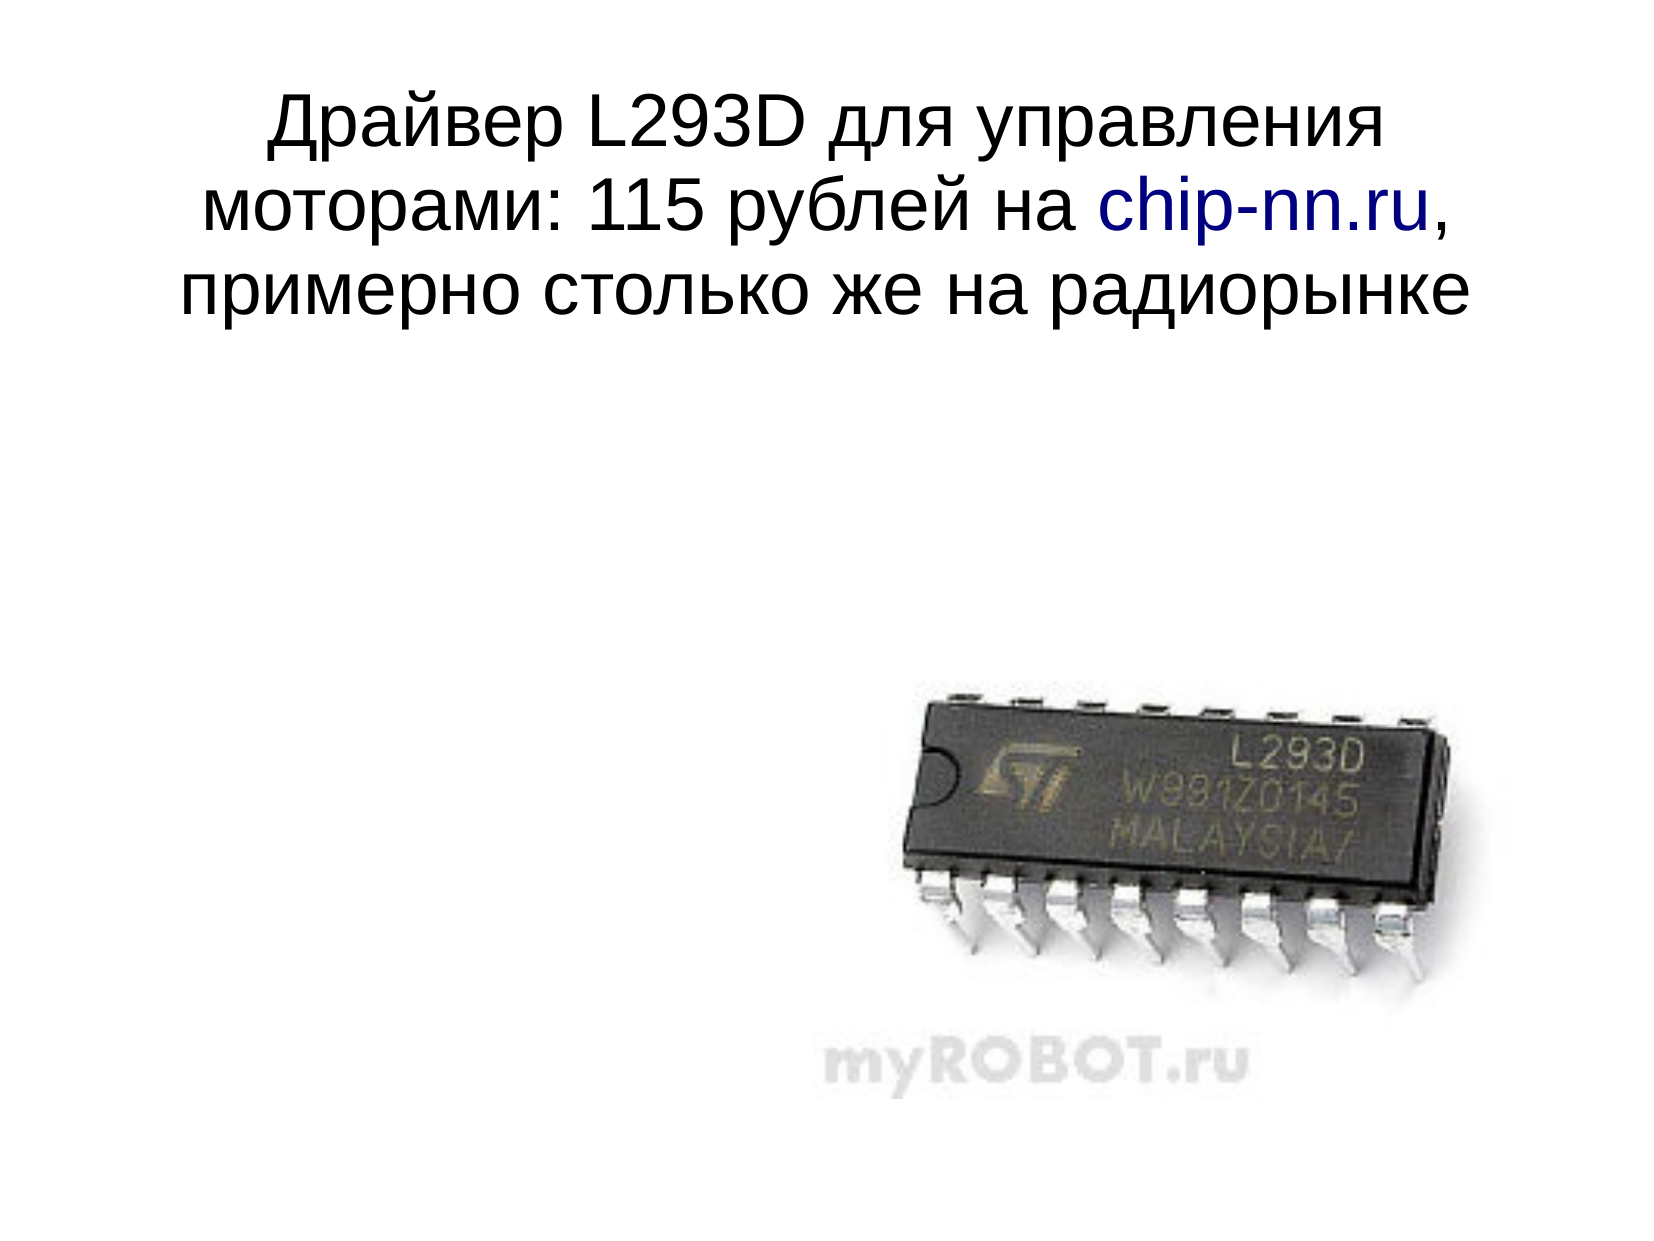

# Драйвер L293D для управления моторами: 115 рублей на chip-nn.ru, примерно столько же на радиорынке